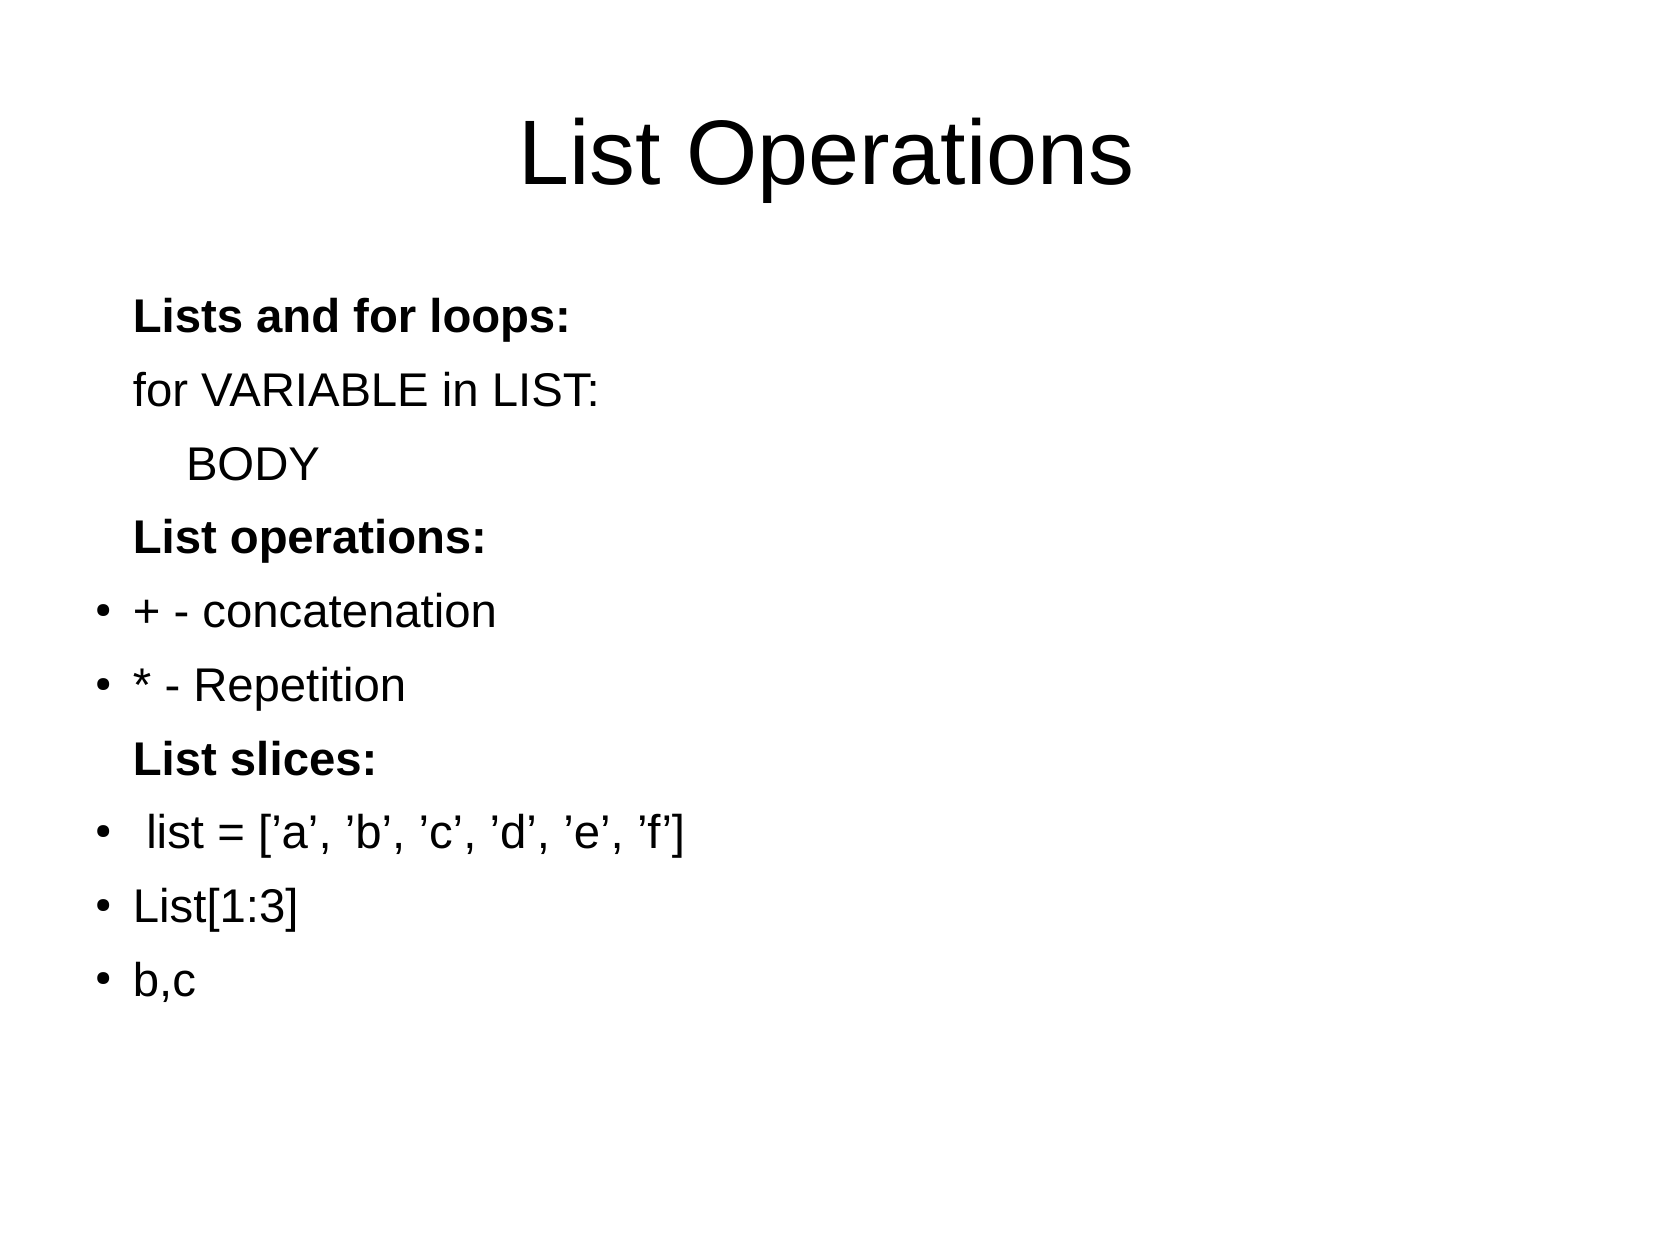

# List Operations
Lists and for loops:
for VARIABLE in LIST:
 BODY
List operations:
+ - concatenation
* - Repetition
List slices:
 list = [’a’, ’b’, ’c’, ’d’, ’e’, ’f’]
List[1:3]
b,c